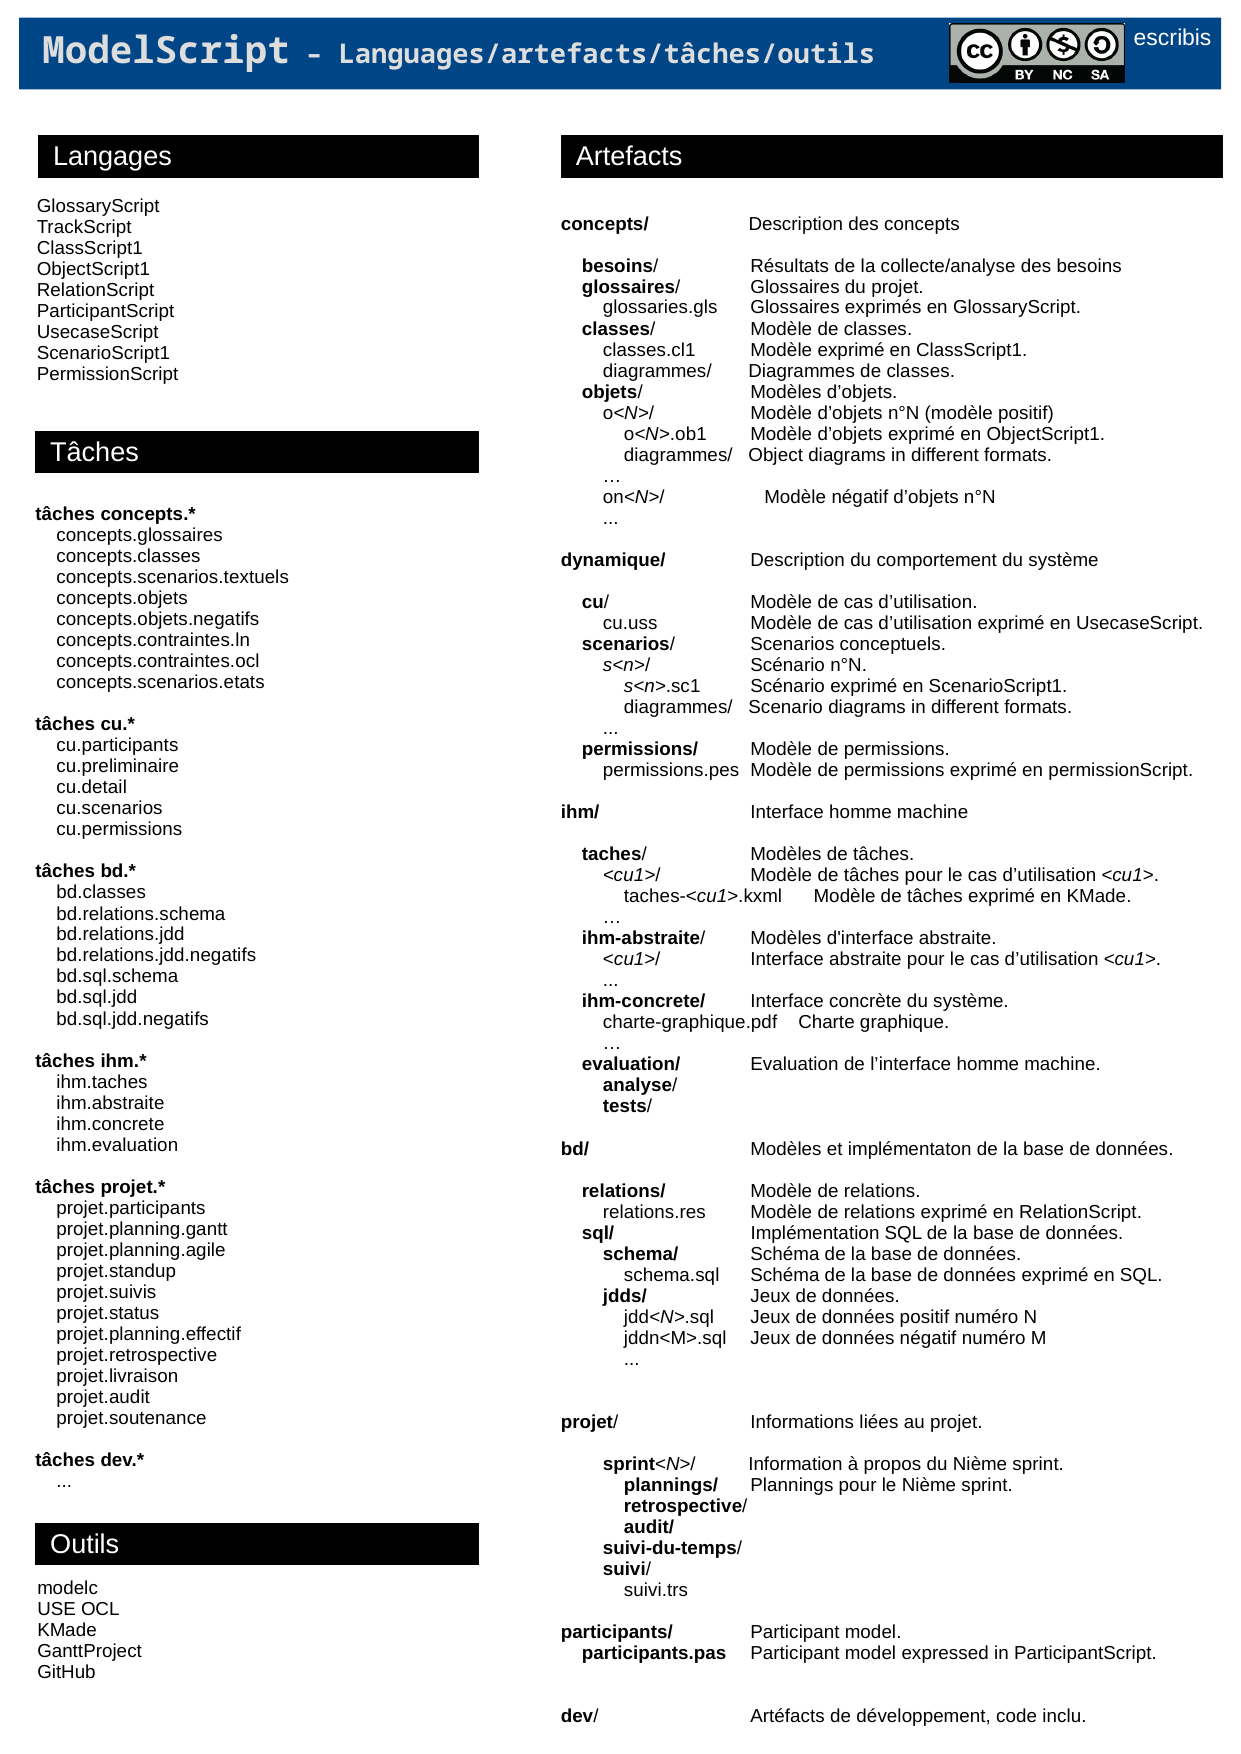

escribis
 ModelScript – Languages/artefacts/tâches/outils
Langages
Artefacts
GlossaryScript
TrackScript
ClassScript1
ObjectScript1
RelationScript
ParticipantScript
UsecaseScript
ScenarioScript1
PermissionScript
concepts/ Description des concepts
 besoins/		Résultats de la collecte/analyse des besoins
 glossaires/ 		Glossaires du projet.
 glossaries.gls 	Glossaires exprimés en GlossaryScript.
 classes/ 		Modèle de classes.
 classes.cl1 	Modèle exprimé en ClassScript1.
 diagrammes/ Diagrammes de classes.
 objets/ 	Modèles d’objets.
 o<N>/ 	Modèle d’objets n°N (modèle positif)
 o<N>.ob1 	Modèle d’objets exprimé en ObjectScript1.
 diagrammes/ Object diagrams in different formats.
 …
 on<N>/ Modèle négatif d’objets n°N
 ...
dynamique/		Description du comportement du système
 cu/		Modèle de cas d’utilisation.
 cu.uss		Modèle de cas d’utilisation exprimé en UsecaseScript.
 scenarios/ 	Scenarios conceptuels.
 s<n>/		Scénario n°N.
 s<n>.sc1 	Scénario exprimé en ScenarioScript1.
 diagrammes/ Scenario diagrams in different formats.
 ...
 permissions/ 	Modèle de permissions.
 permissions.pes	Modèle de permissions exprimé en permissionScript.
ihm/		Interface homme machine
 taches/ 		Modèles de tâches.
 <cu1>/		Modèle de tâches pour le cas d’utilisation <cu1>.
 taches-<cu1>.kxml Modèle de tâches exprimé en KMade.
 …
 ihm-abstraite/ 	Modèles d'interface abstraite.
 <cu1>/ 	Interface abstraite pour le cas d’utilisation <cu1>.
 ...
 ihm-concrete/ 	Interface concrète du système.
 charte-graphique.pdf Charte graphique.
 …
 evaluation/		Evaluation de l’interface homme machine.
 analyse/
 tests/
bd/ 		Modèles et implémentaton de la base de données.
 relations/ 	Modèle de relations.
 relations.res 	Modèle de relations exprimé en RelationScript.
 sql/ Implémentation SQL de la base de données.
 schema/ 	Schéma de la base de données.
 schema.sql 	Schéma de la base de données exprimé en SQL.
 jdds/ 		Jeux de données.
 jdd<N>.sql 	Jeux de données positif numéro N
 jddn<M>.sql 	Jeux de données négatif numéro M
 ...
projet/ 		Informations liées au projet.
 sprint<N>/ Information à propos du Nième sprint.
 plannings/		Plannings pour le Nième sprint.
 retrospective/
 audit/
 suivi-du-temps/
 suivi/
 suivi.trs
participants/ 		Participant model.
 participants.pas	Participant model expressed in ParticipantScript.
dev/ 		Artéfacts de développement, code inclu.
Tâches
tâches concepts.*
 concepts.glossaires
 concepts.classes
 concepts.scenarios.textuels
 concepts.objets
 concepts.objets.negatifs
 concepts.contraintes.ln
 concepts.contraintes.ocl
 concepts.scenarios.etats
tâches cu.*
 cu.participants
 cu.preliminaire
 cu.detail
 cu.scenarios
 cu.permissions
tâches bd.*
 bd.classes
 bd.relations.schema
 bd.relations.jdd
 bd.relations.jdd.negatifs
 bd.sql.schema
 bd.sql.jdd
 bd.sql.jdd.negatifs
tâches ihm.*
 ihm.taches
 ihm.abstraite
 ihm.concrete
 ihm.evaluation
tâches projet.*
 projet.participants
 projet.planning.gantt
 projet.planning.agile
 projet.standup
 projet.suivis
 projet.status
 projet.planning.effectif
 projet.retrospective
 projet.livraison
 projet.audit
 projet.soutenance
tâches dev.*
 ...
Outils
modelc
USE OCL
KMade
GanttProject
GitHub